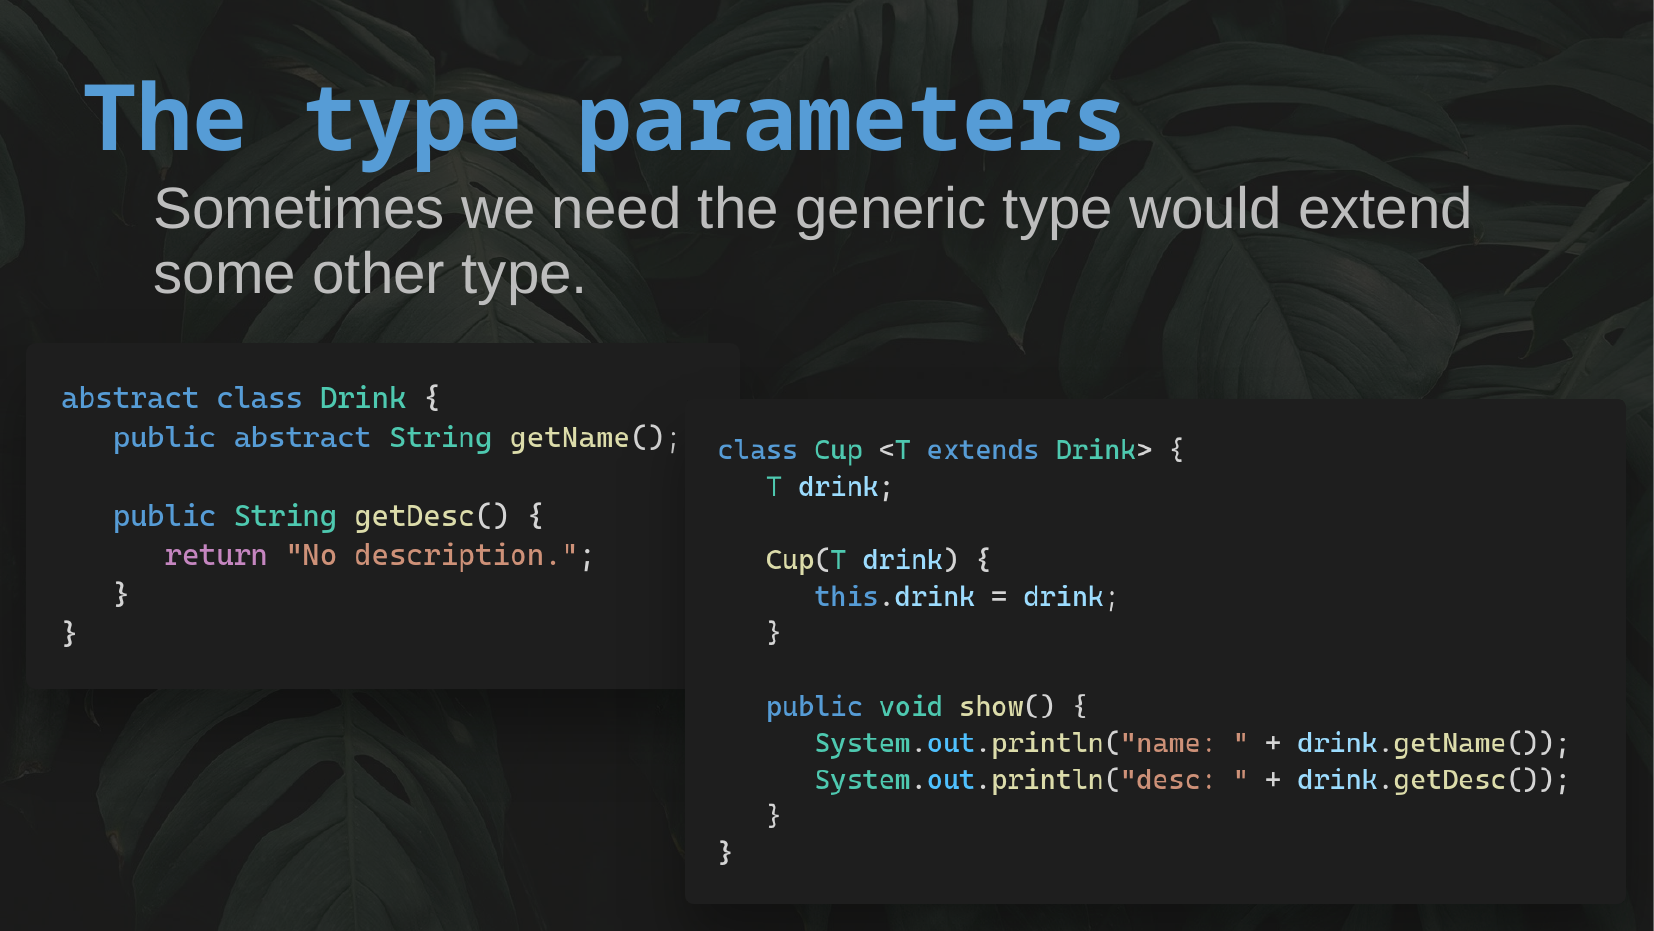

# The type parameters
Sometimes we need the generic type would extend some other type.